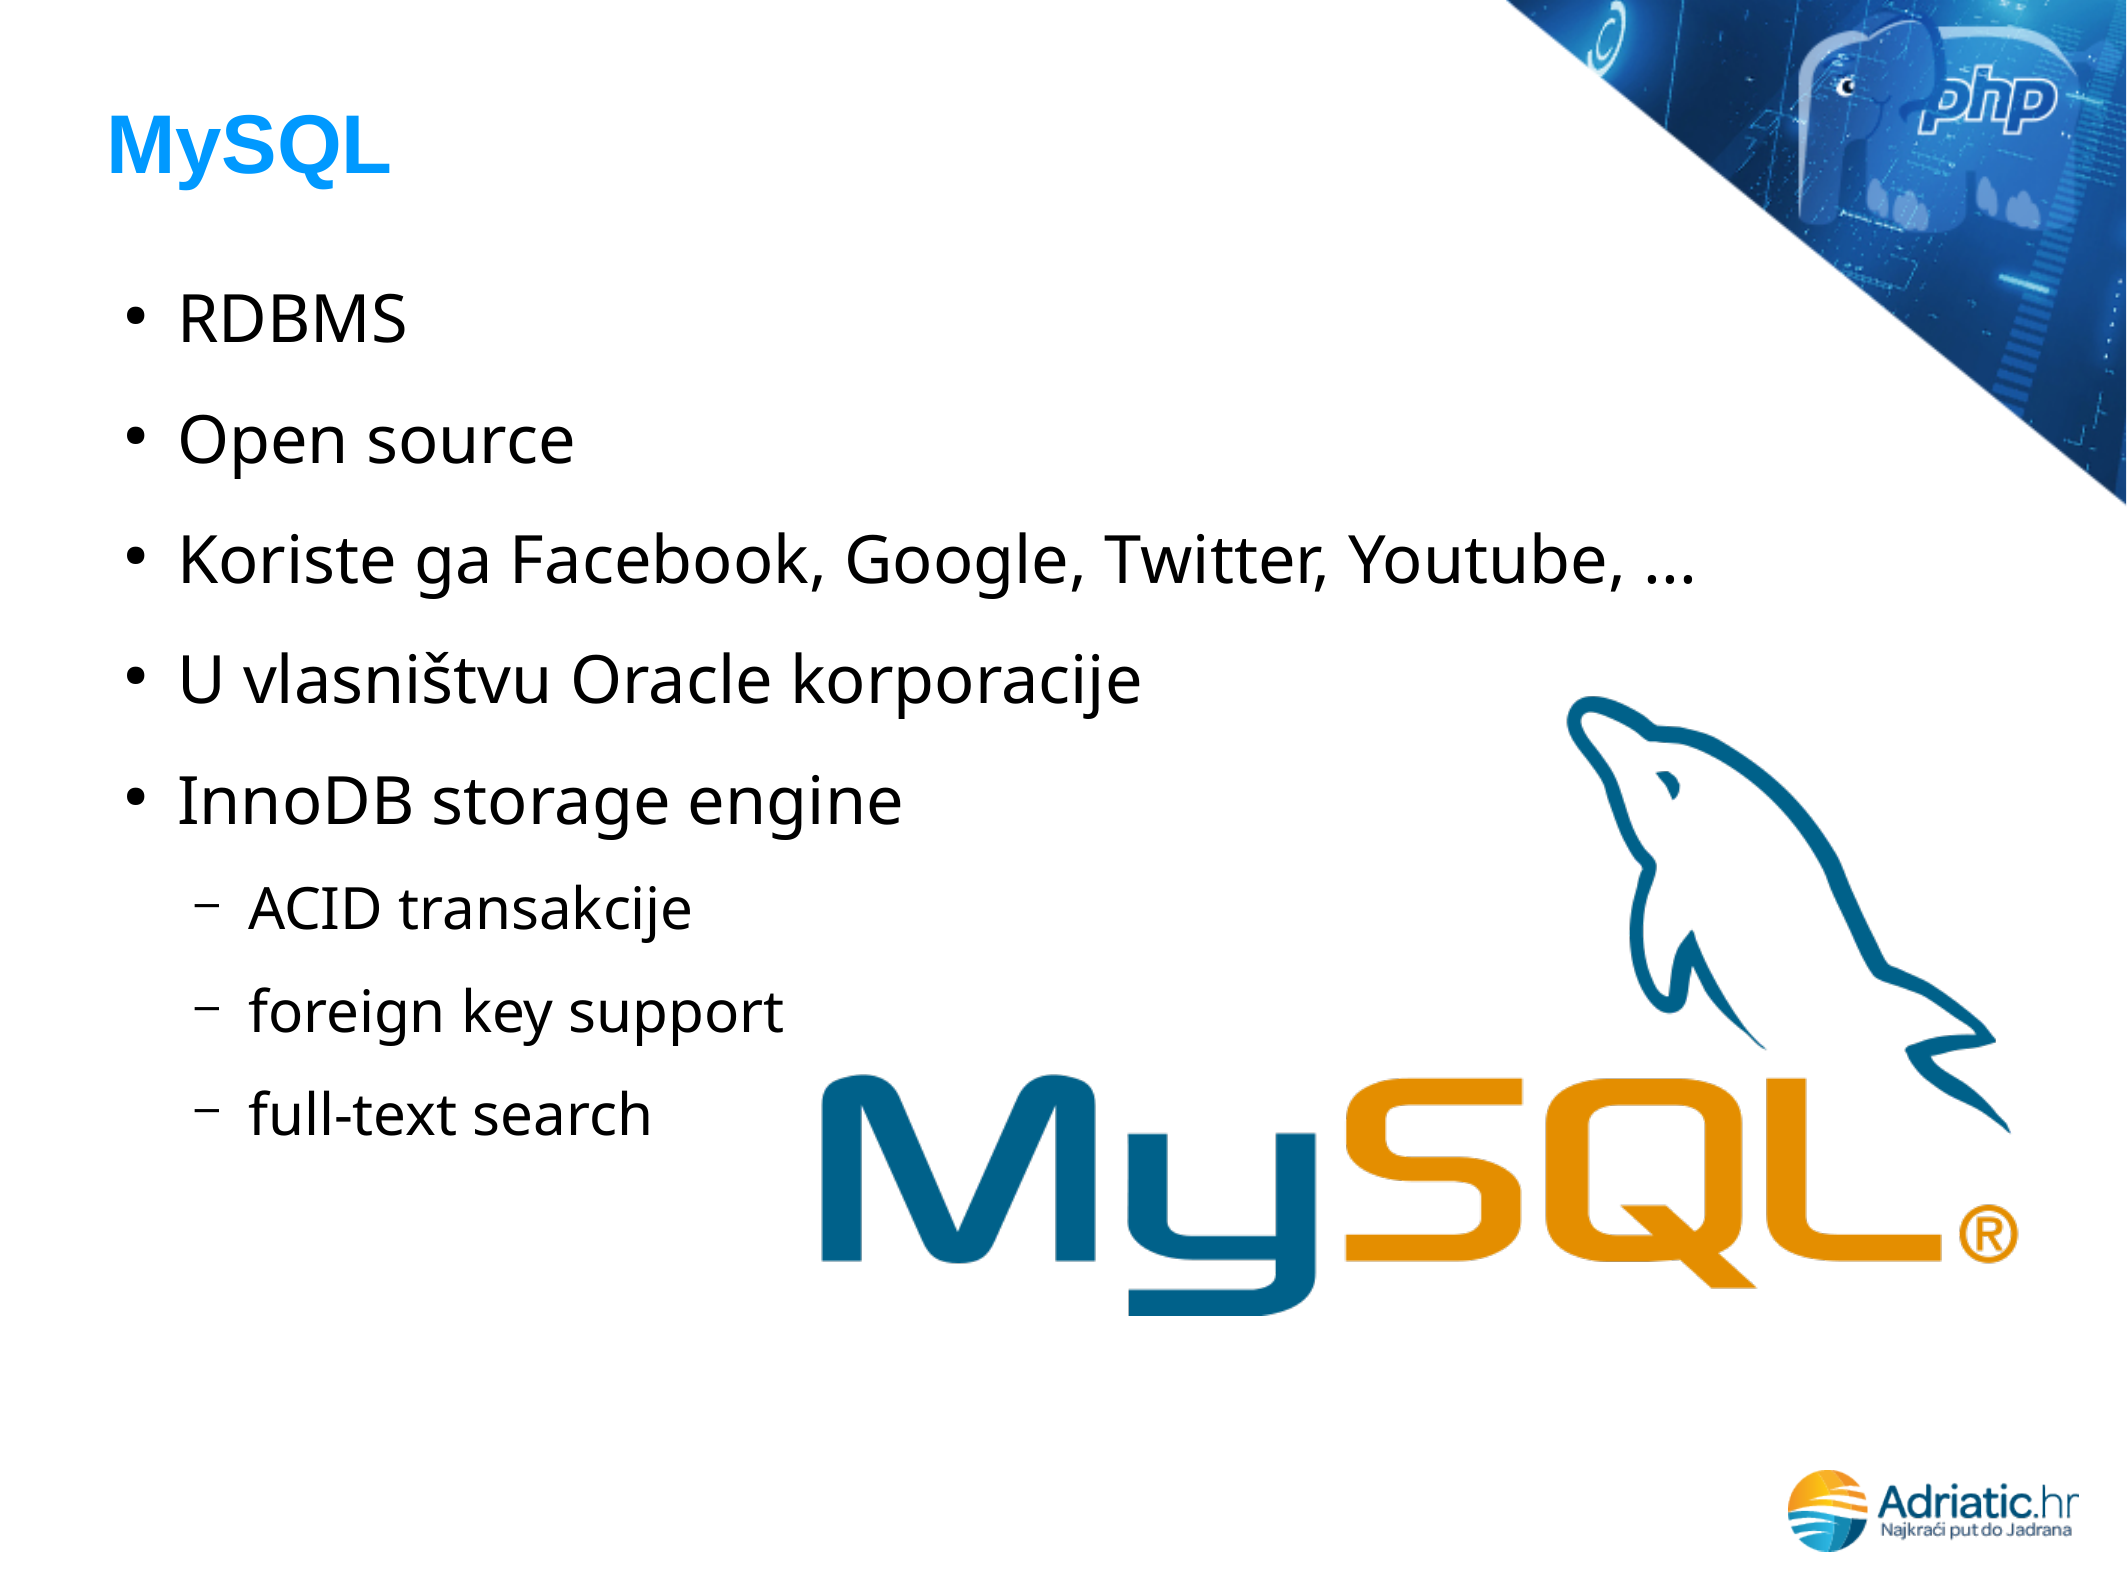

# MySQL
RDBMS
Open source
Koriste ga Facebook, Google, Twitter, Youtube, ...
U vlasništvu Oracle korporacije
InnoDB storage engine
ACID transakcije
foreign key support
full-text search